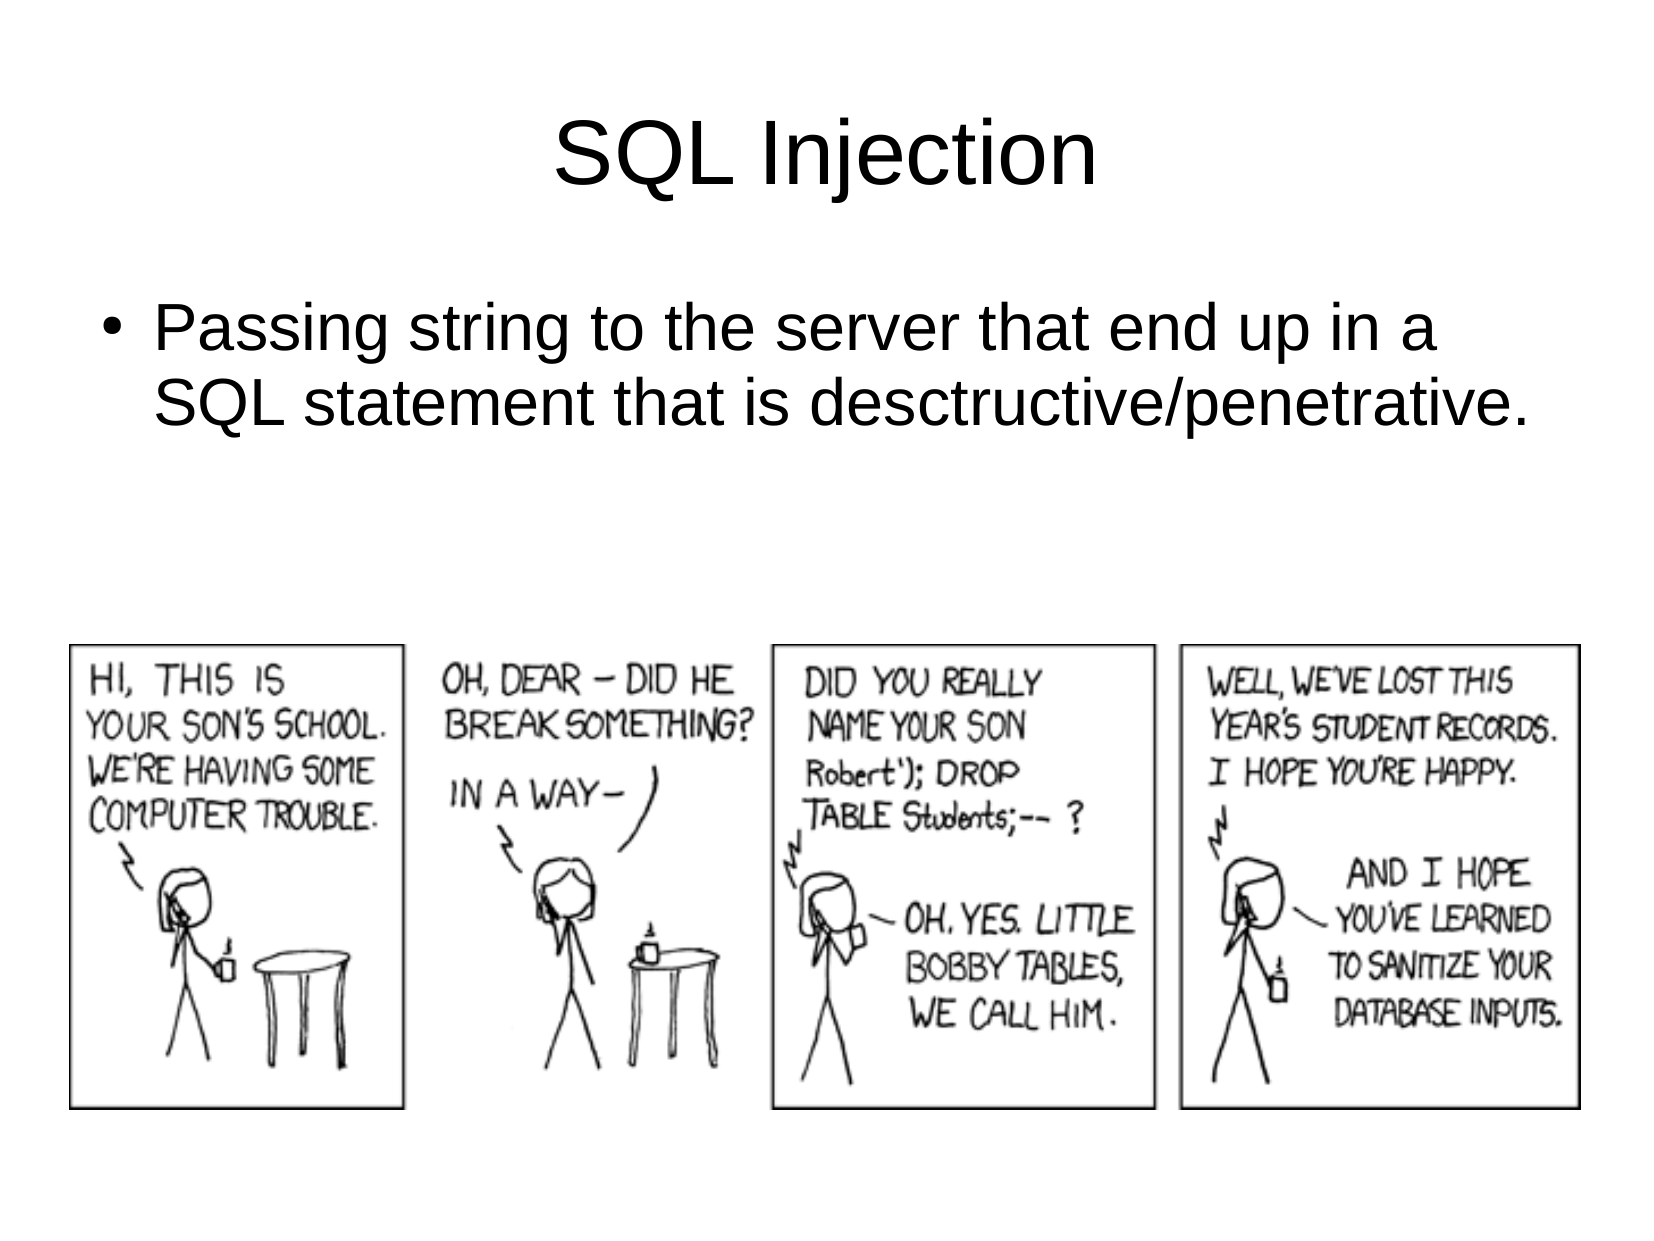

# SQL Injection
Passing string to the server that end up in a SQL statement that is desctructive/penetrative.